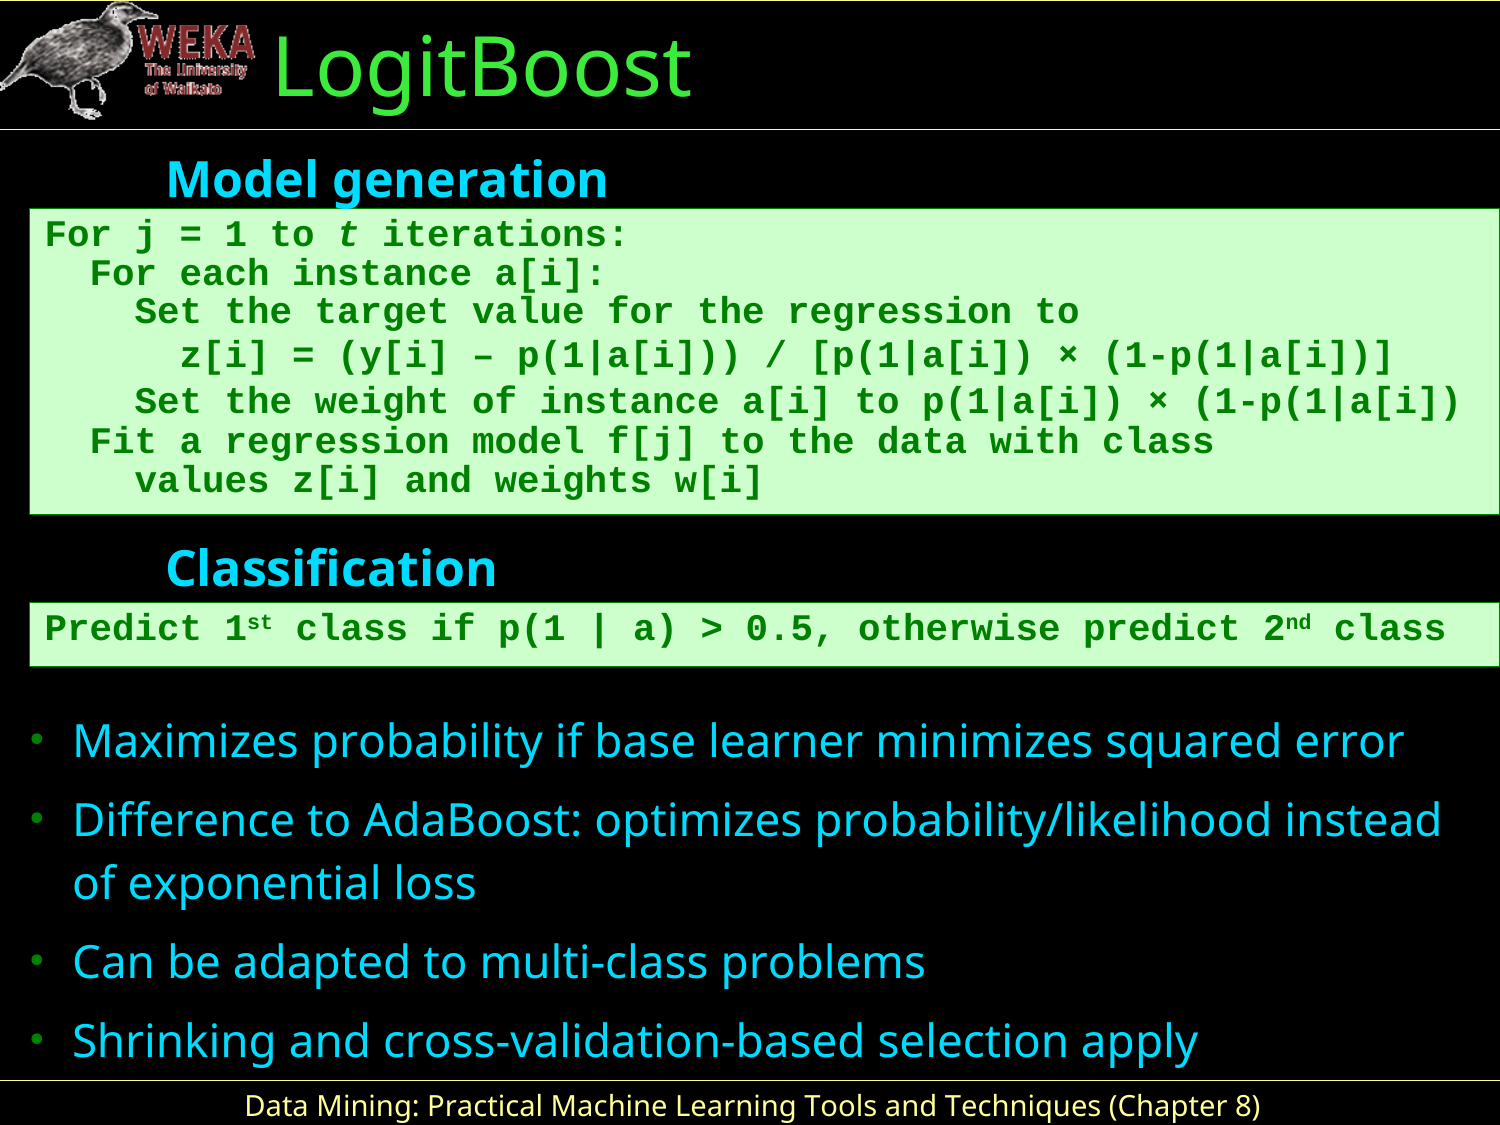

# LogitBoost
Model generation
For j = 1 to t iterations:
 For each instance a[i]:
 Set the target value for the regression to
 z[i] = (y[i] – p(1|a[i])) / [p(1|a[i]) × (1-p(1|a[i])]
 Set the weight of instance a[i] to p(1|a[i]) × (1-p(1|a[i])
 Fit a regression model f[j] to the data with class
 values z[i] and weights w[i]
Classification
Predict 1st class if p(1 | a) > 0.5, otherwise predict 2nd class
Maximizes probability if base learner minimizes squared error
Difference to AdaBoost: optimizes probability/likelihood instead of exponential loss
Can be adapted to multi-class problems
Shrinking and cross-validation-based selection apply
Data Mining: Practical Machine Learning Tools and Techniques (Chapter 8)